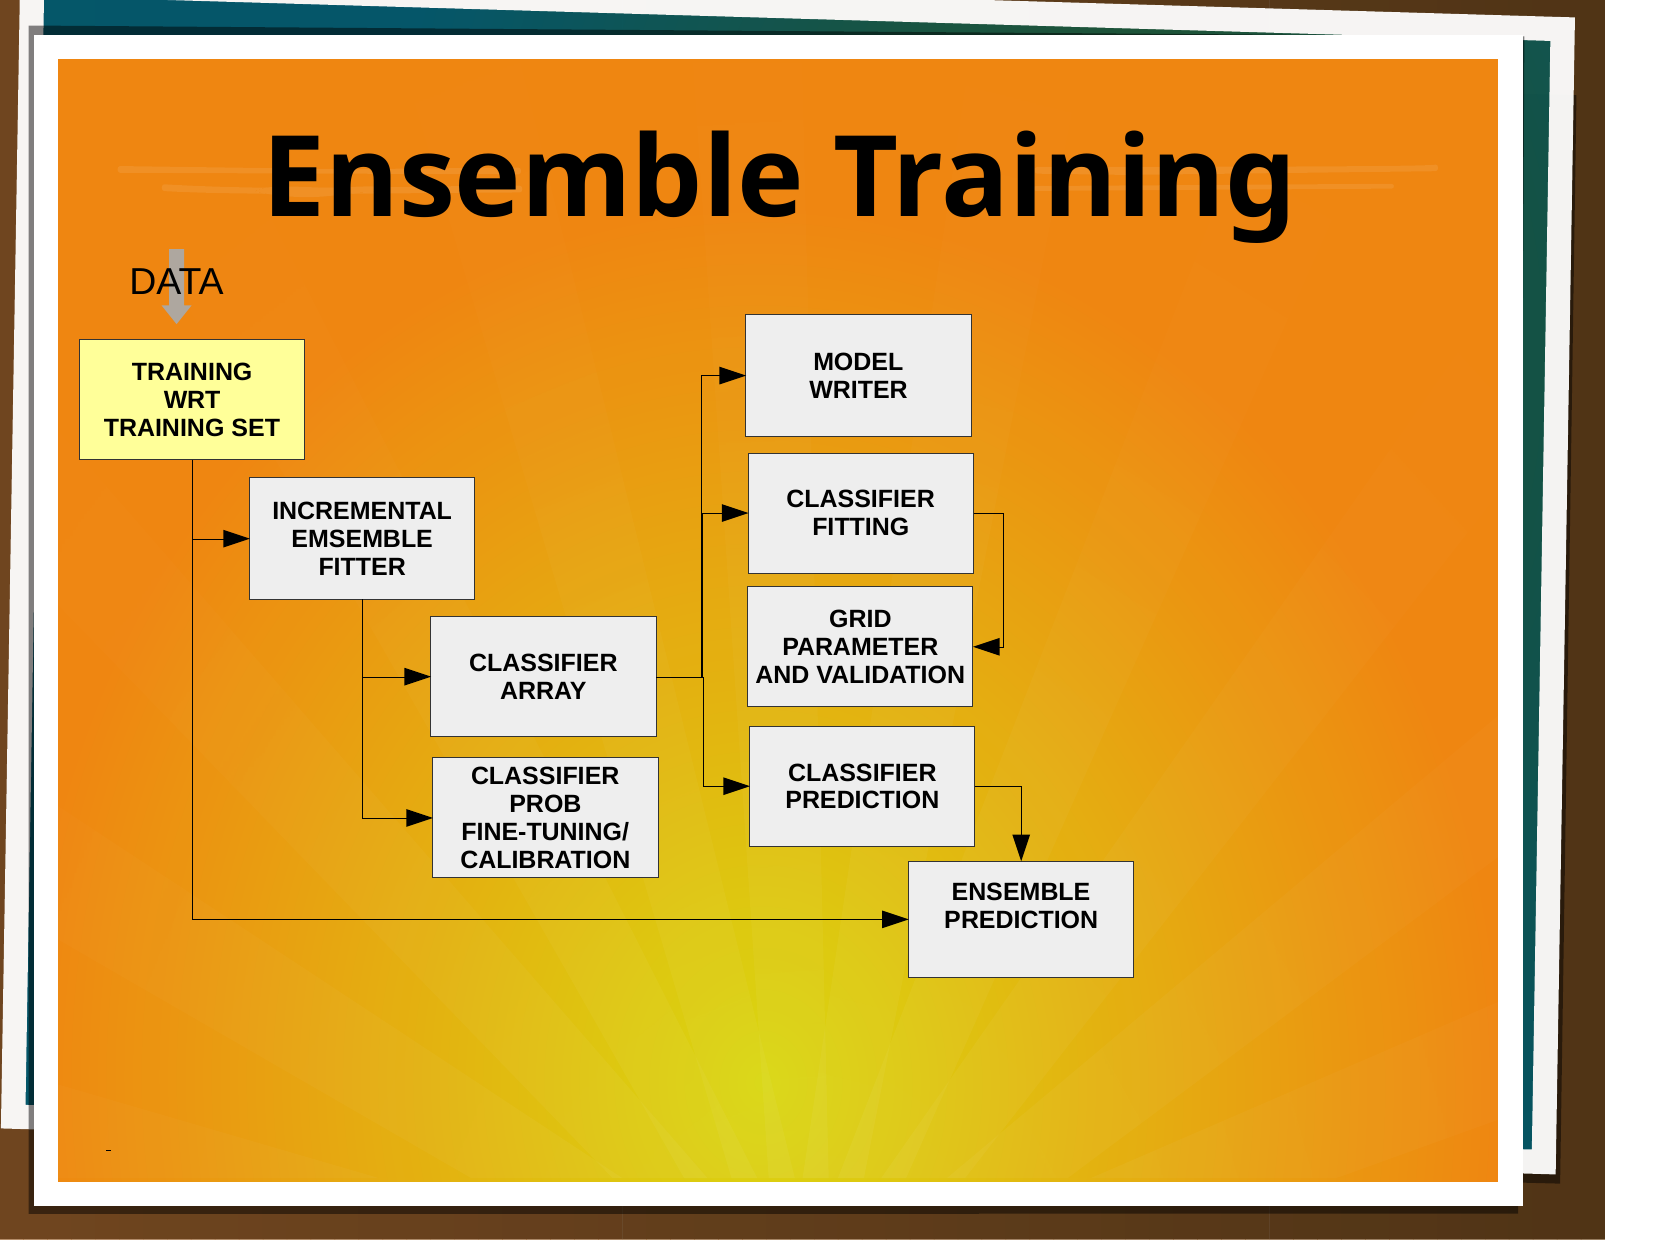

# Ensemble Training
DATA
MODEL
WRITER
TRAINING
WRT
TRAINING SET
CLASSIFIER
FITTING
INCREMENTAL
EMSEMBLE
FITTER
GRID
PARAMETER
AND VALIDATION
CLASSIFIER
ARRAY
CLASSIFIER
PREDICTION
CLASSIFIER
PROB
FINE-TUNING/
CALIBRATION
ENSEMBLE
PREDICTION